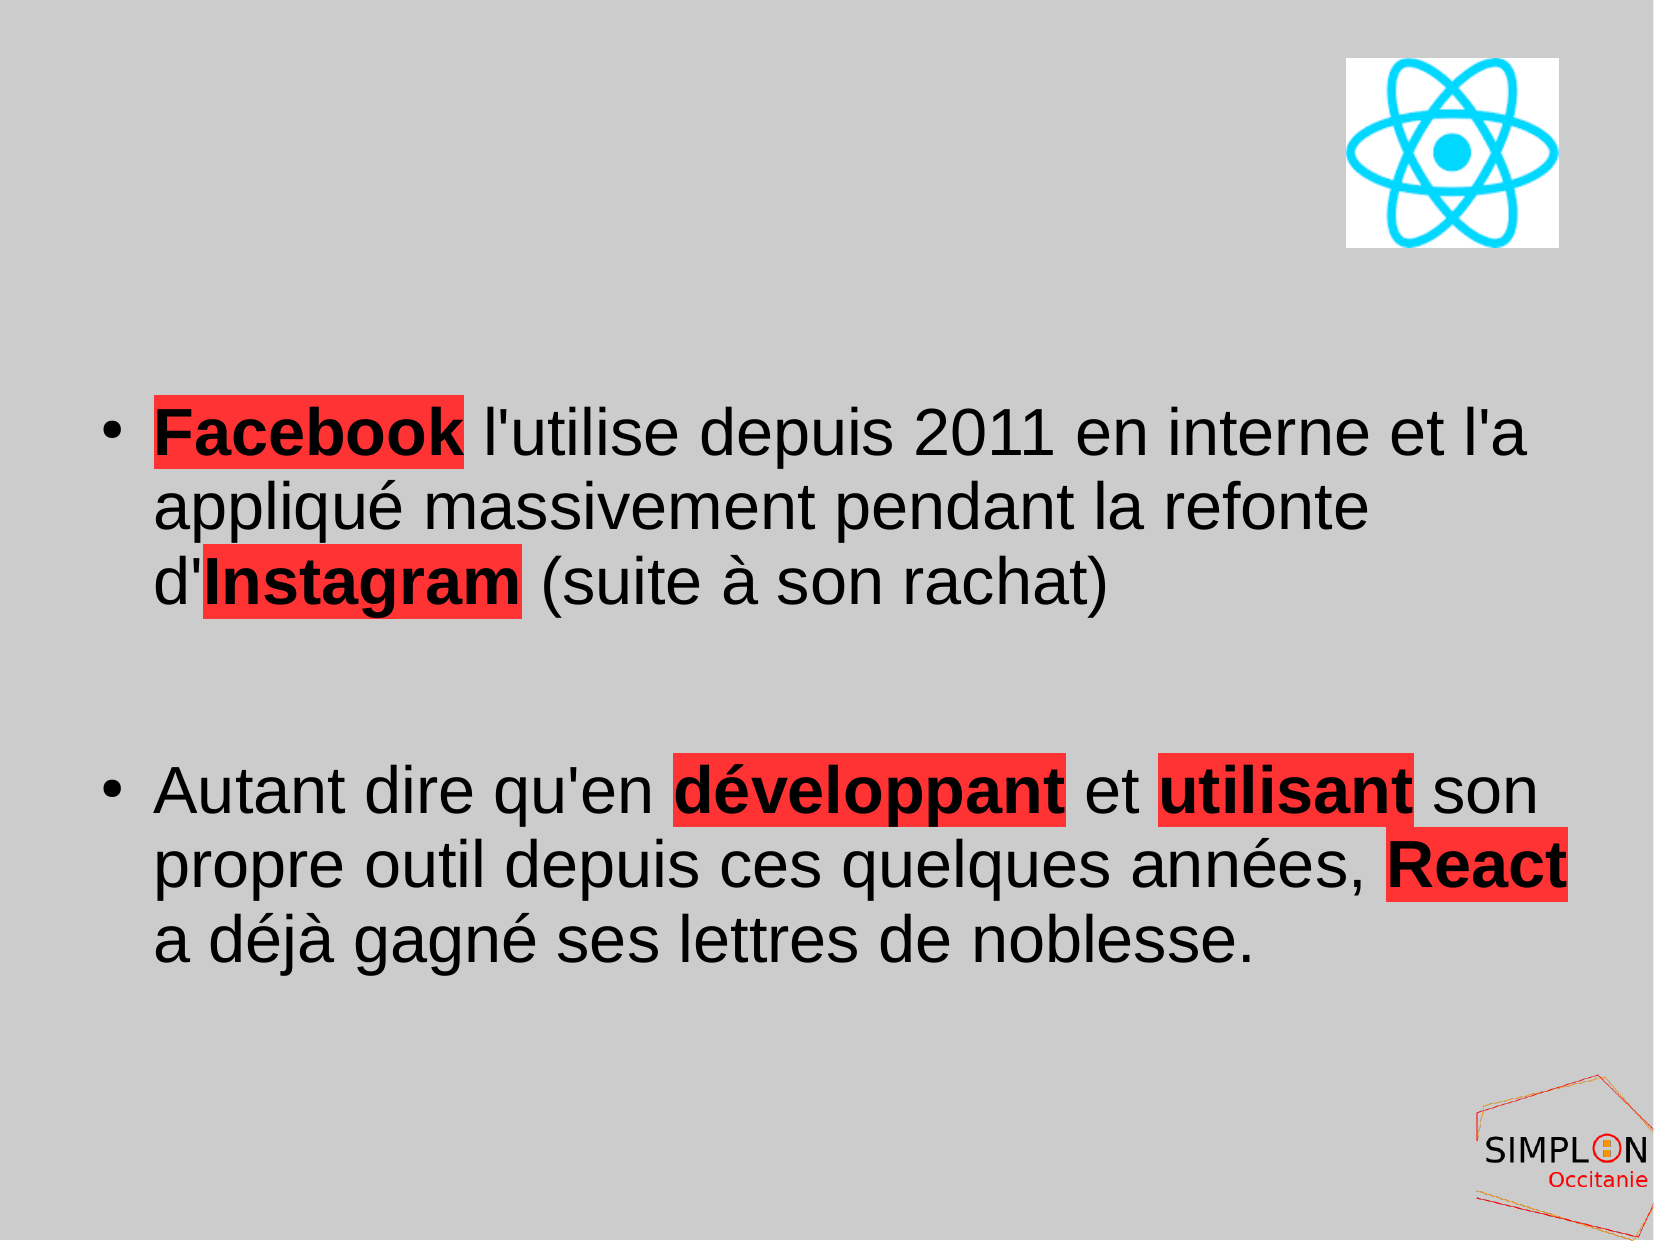

# Facebook l'utilise depuis 2011 en interne et l'a appliqué massivement pendant la refonte d'Instagram (suite à son rachat)
Autant dire qu'en développant et utilisant son propre outil depuis ces quelques années, React a déjà gagné ses lettres de noblesse.